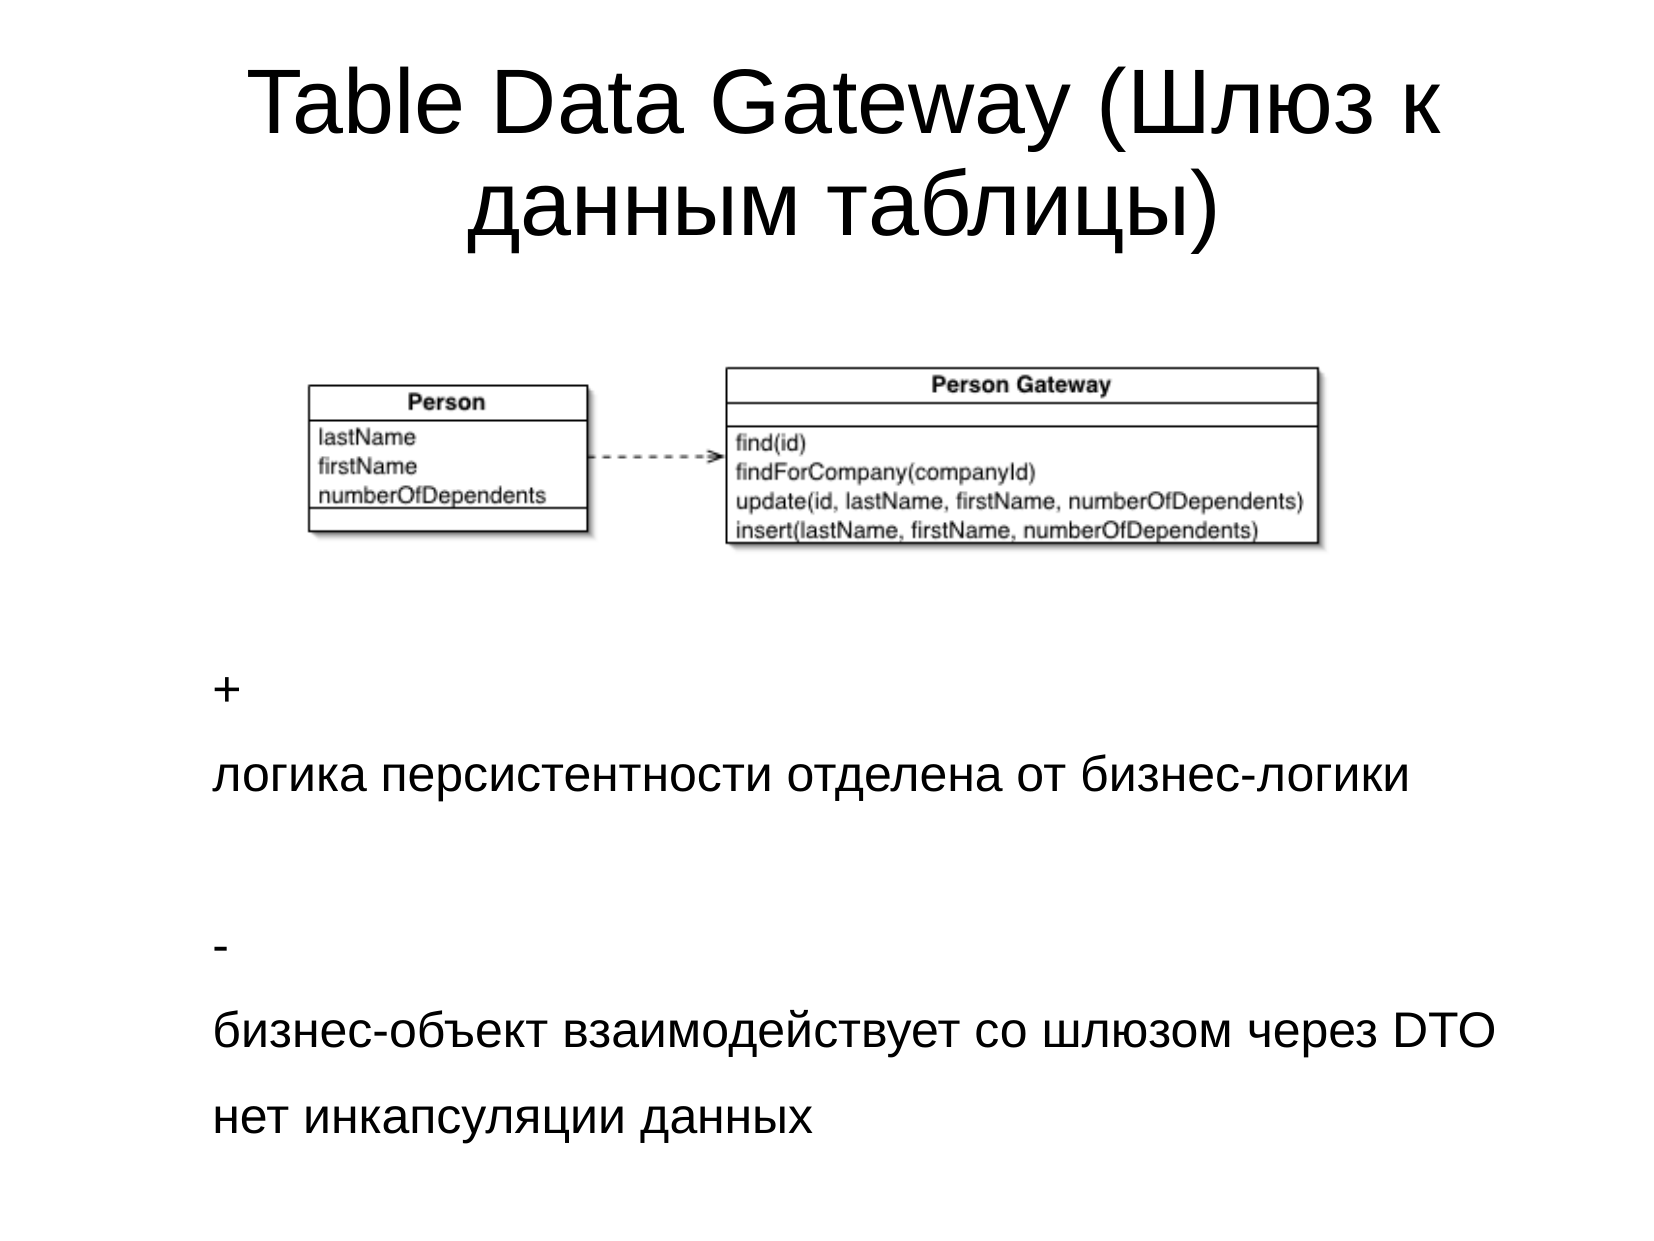

# Table Data Gateway (Шлюз к данным таблицы)
+
логика персистентности отделена от бизнес-логики
-
бизнес-объект взаимодействует со шлюзом через DTO
нет инкапсуляции данных